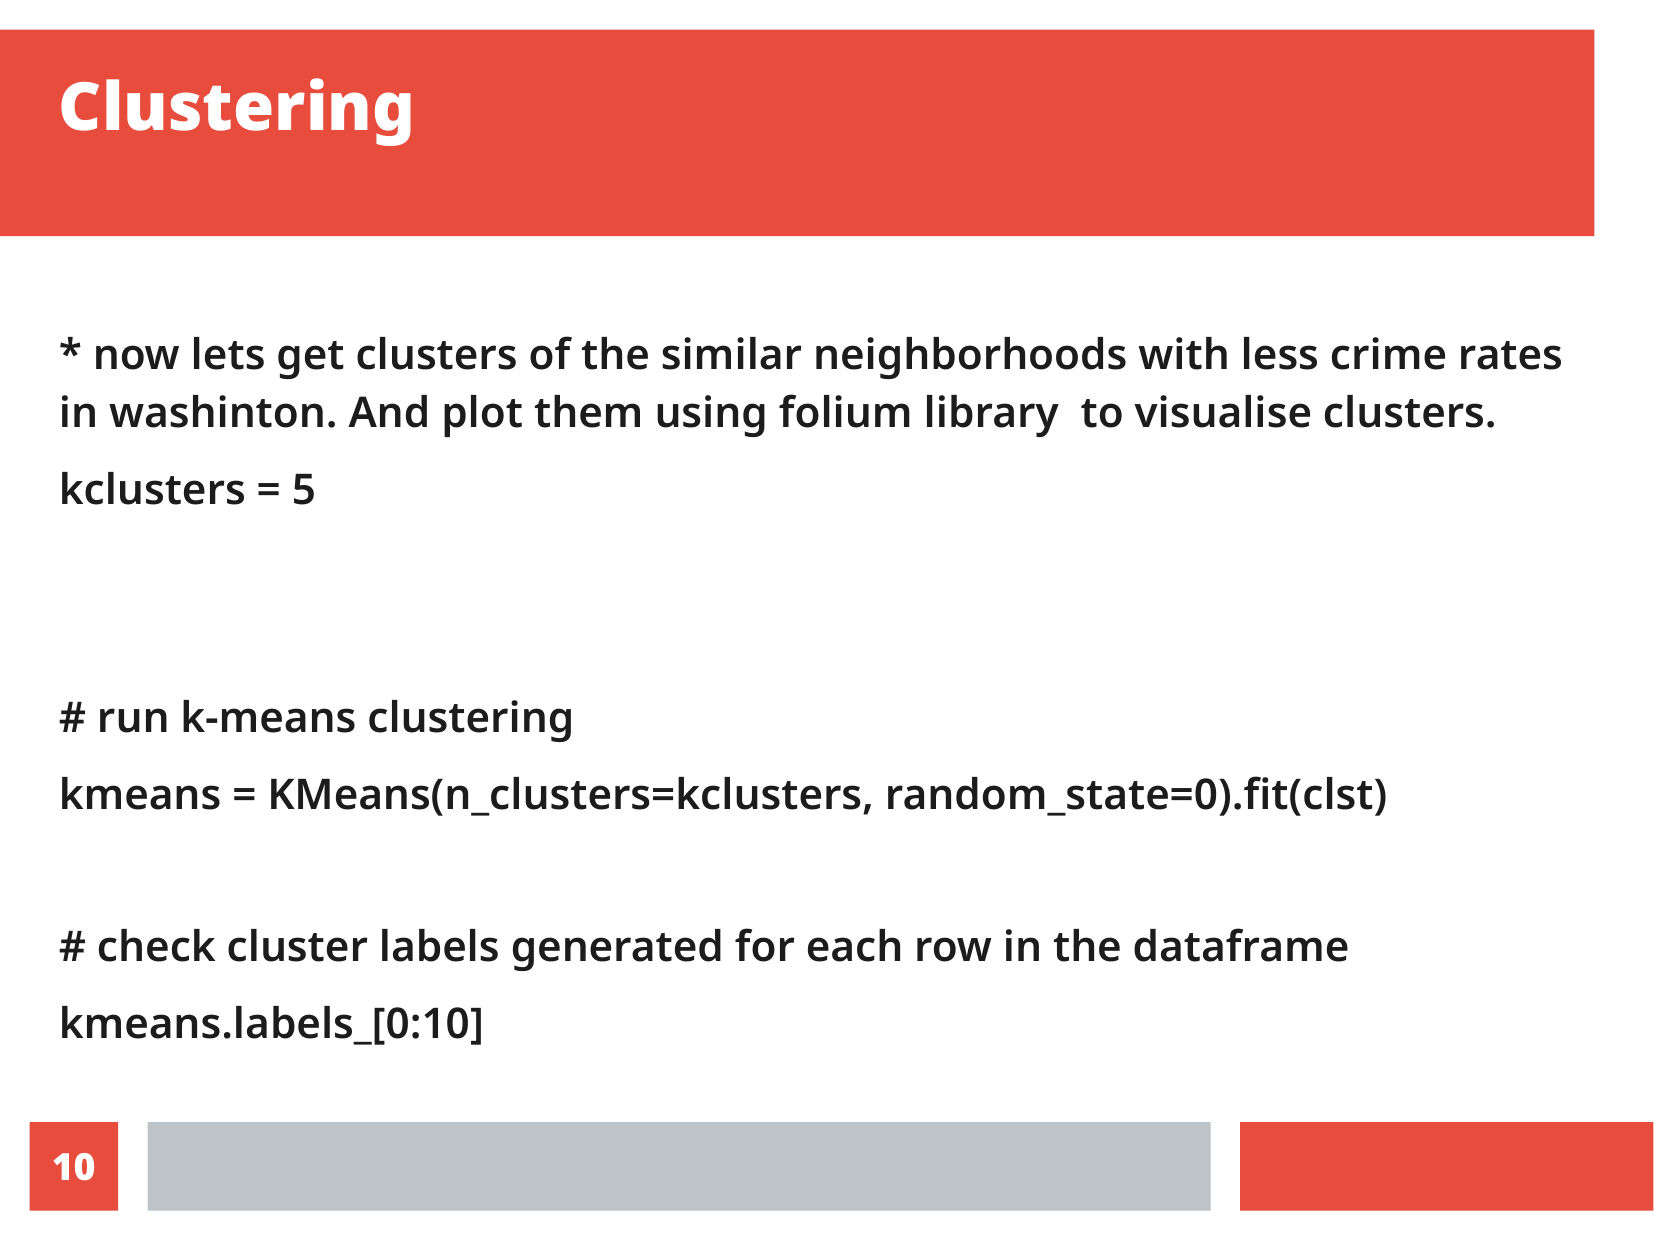

# Clustering
* now lets get clusters of the similar neighborhoods with less crime rates in washinton. And plot them using folium library to visualise clusters.
kclusters = 5
# run k-means clustering
kmeans = KMeans(n_clusters=kclusters, random_state=0).fit(clst)
# check cluster labels generated for each row in the dataframe
kmeans.labels_[0:10]
10